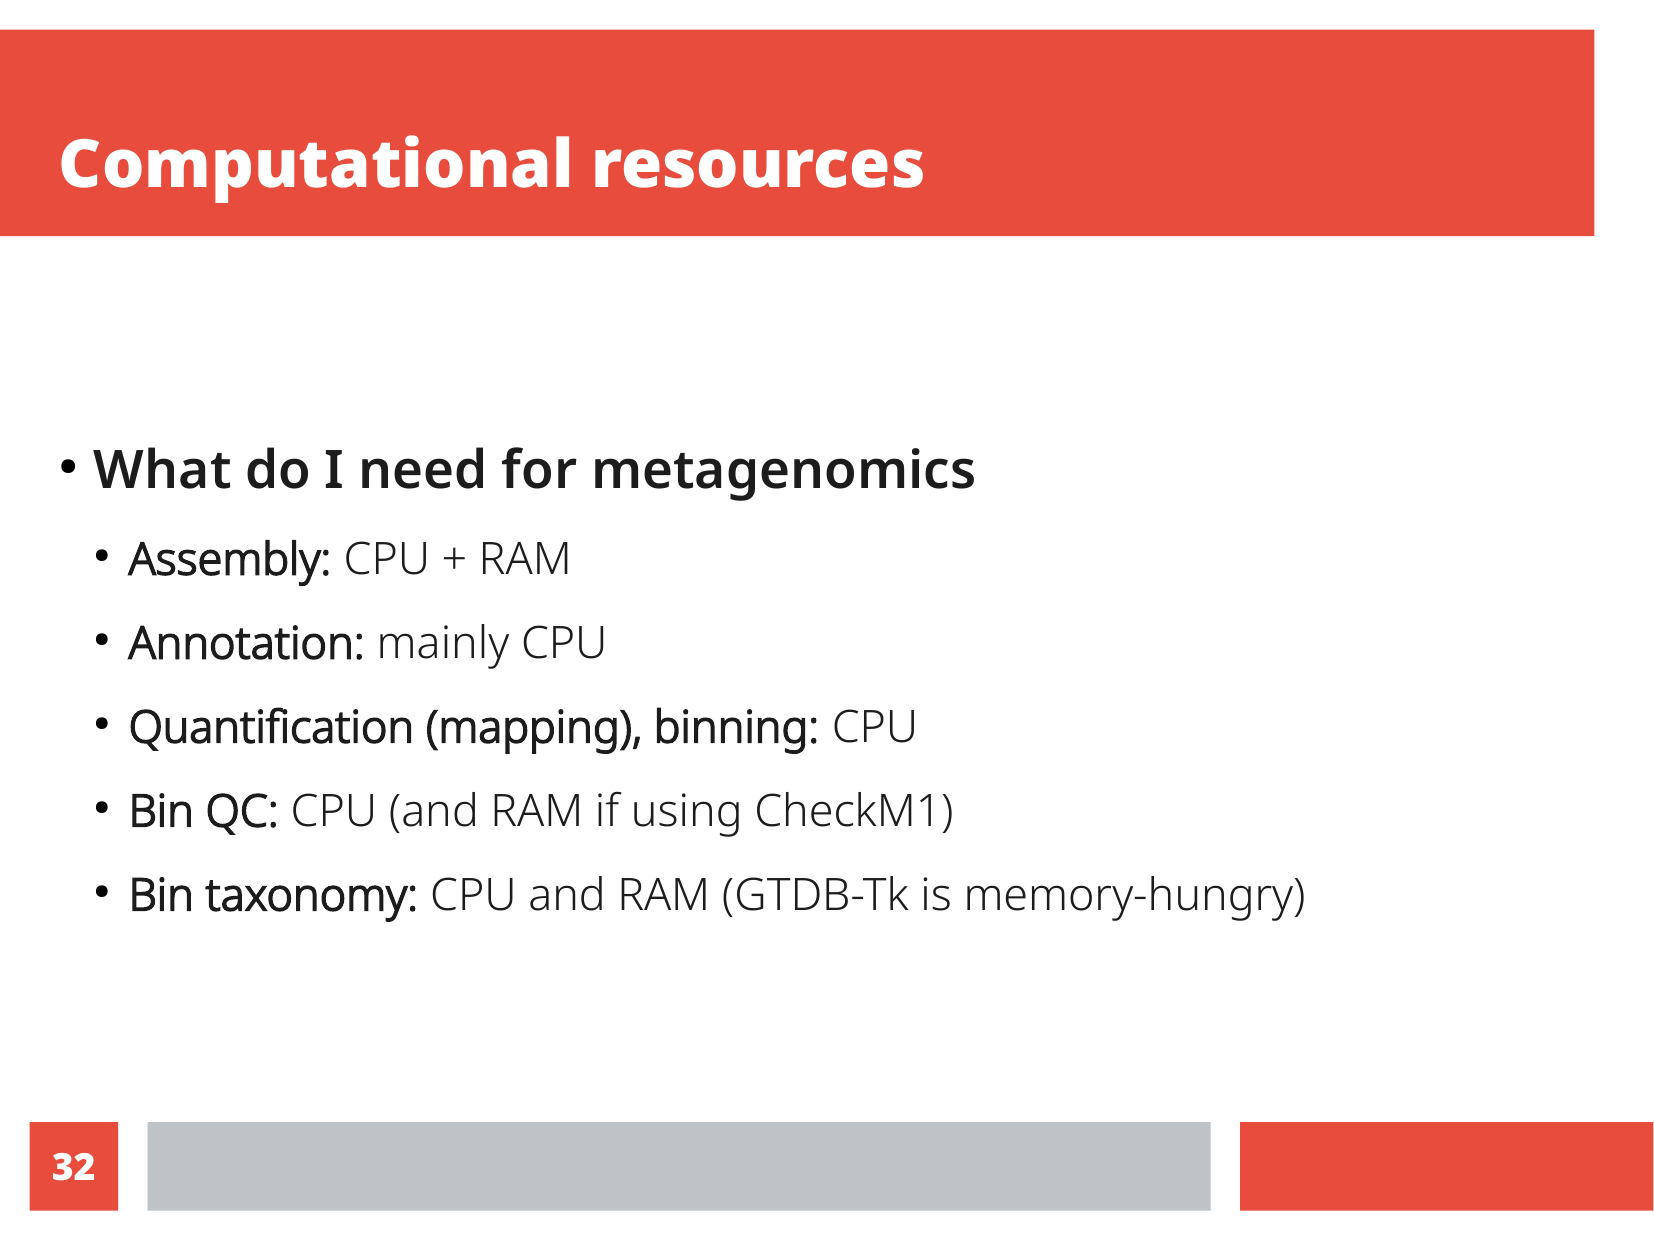

# Computational resources
What do I need for metagenomics
Assembly: CPU + RAM
Annotation: mainly CPU
Quantification (mapping), binning: CPU
Bin QC: CPU (and RAM if using CheckM1)
Bin taxonomy: CPU and RAM (GTDB-Tk is memory-hungry)
32